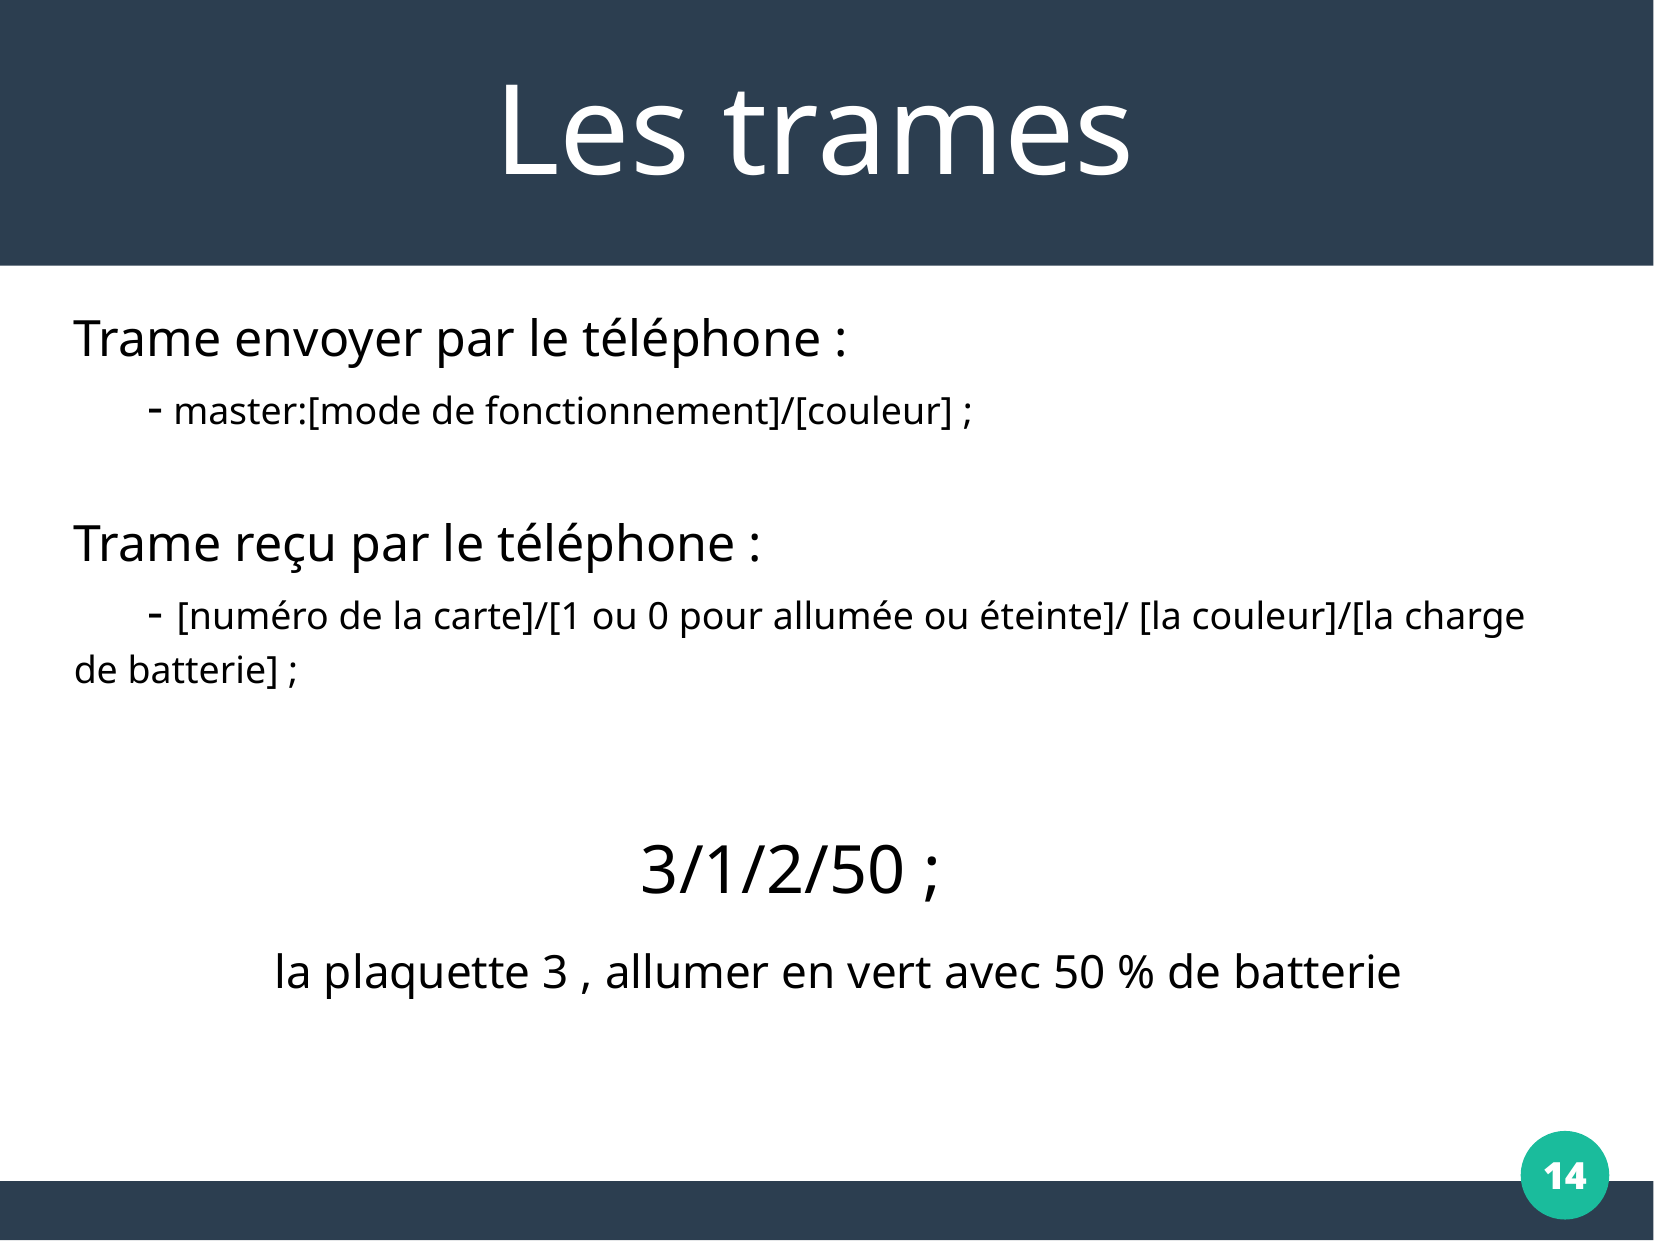

Les trames
Trame envoyer par le téléphone :
	- master:[mode de fonctionnement]/[couleur] ;
Trame reçu par le téléphone :
	- [numéro de la carte]/[1 ou 0 pour allumée ou éteinte]/ [la couleur]/[la charge de batterie] ;
3/1/2/50 ;
la plaquette 3 , allumer en vert avec 50 % de batterie
14